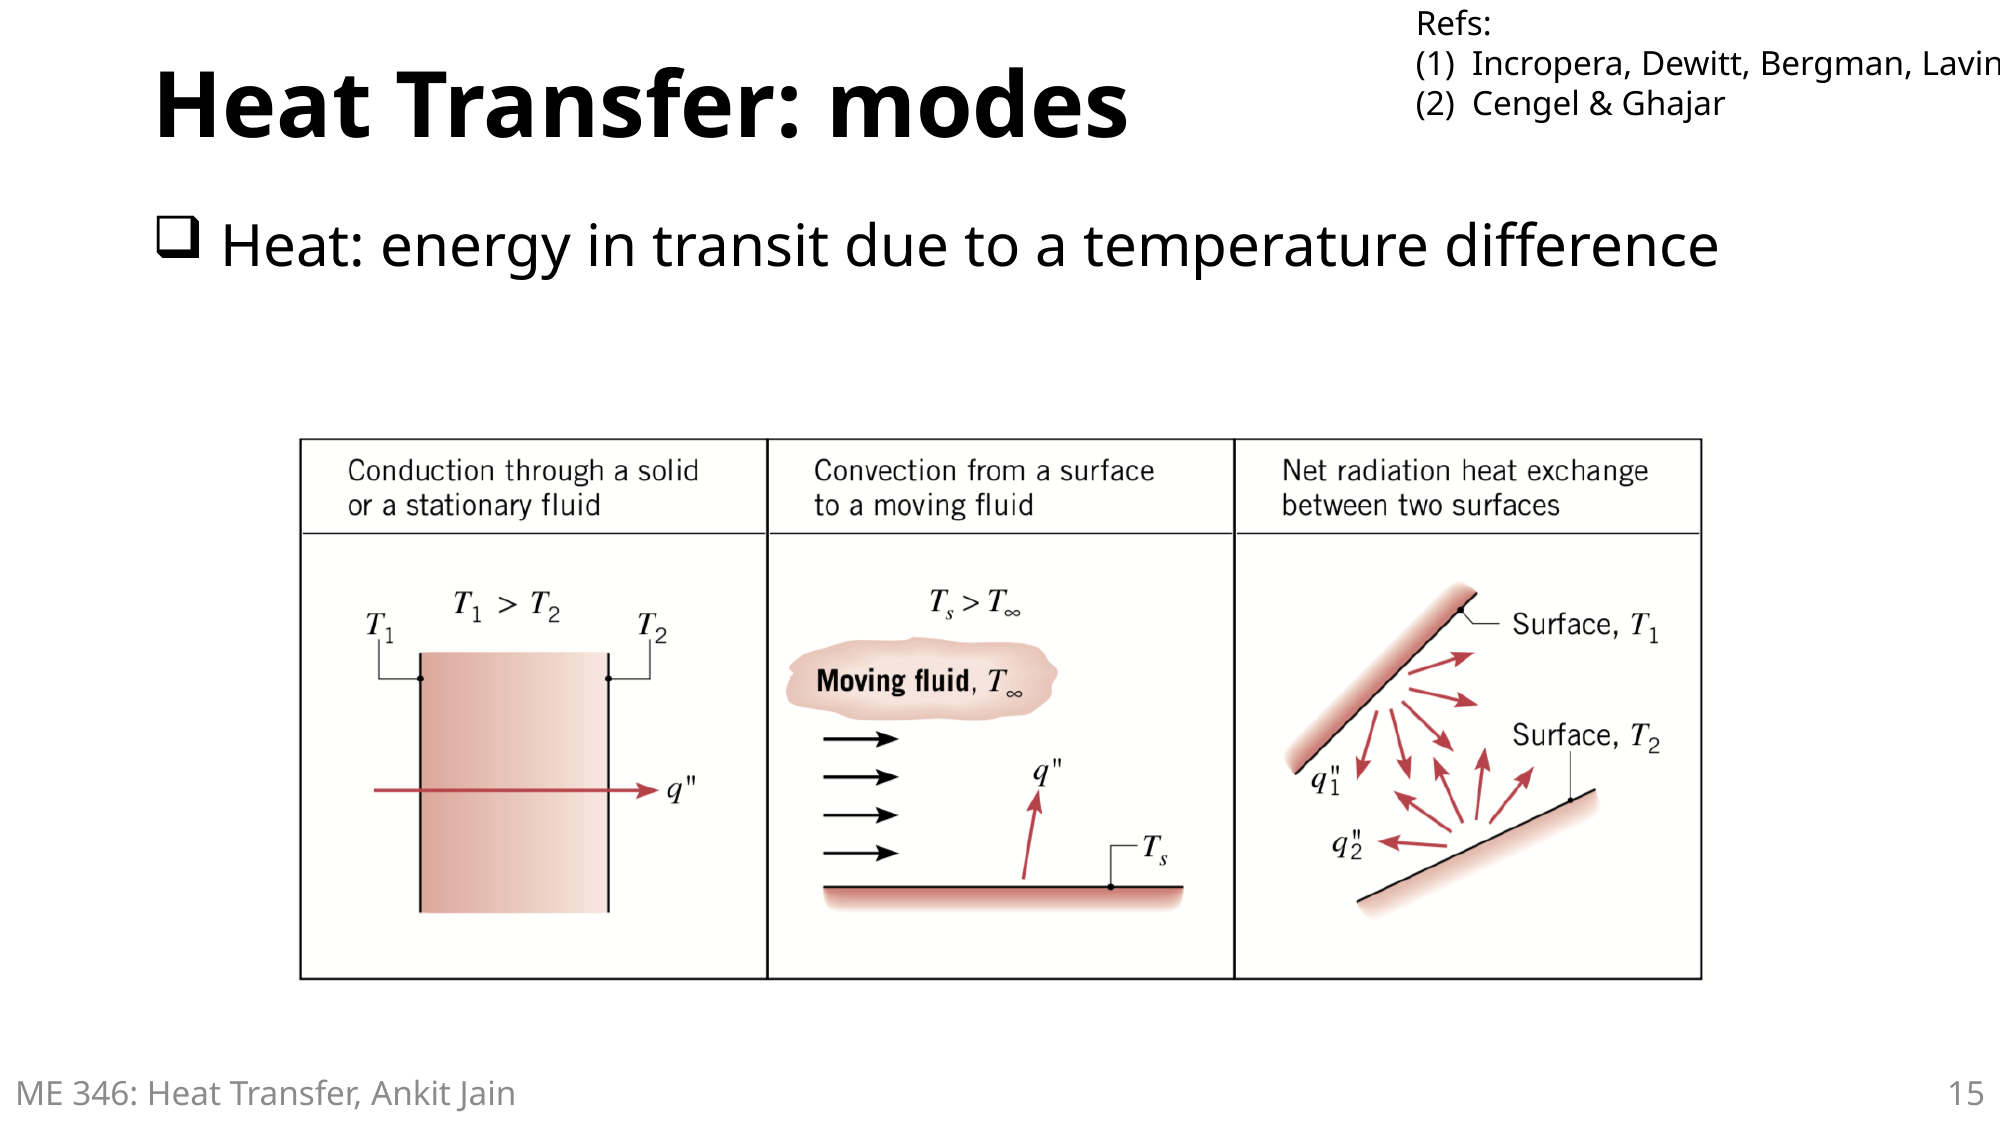

Refs:
Incropera, Dewitt, Bergman, Lavine
Cengel & Ghajar
# Heat Transfer: modes
 Heat: energy in transit due to a temperature difference
ME 346: Heat Transfer, Ankit Jain
15